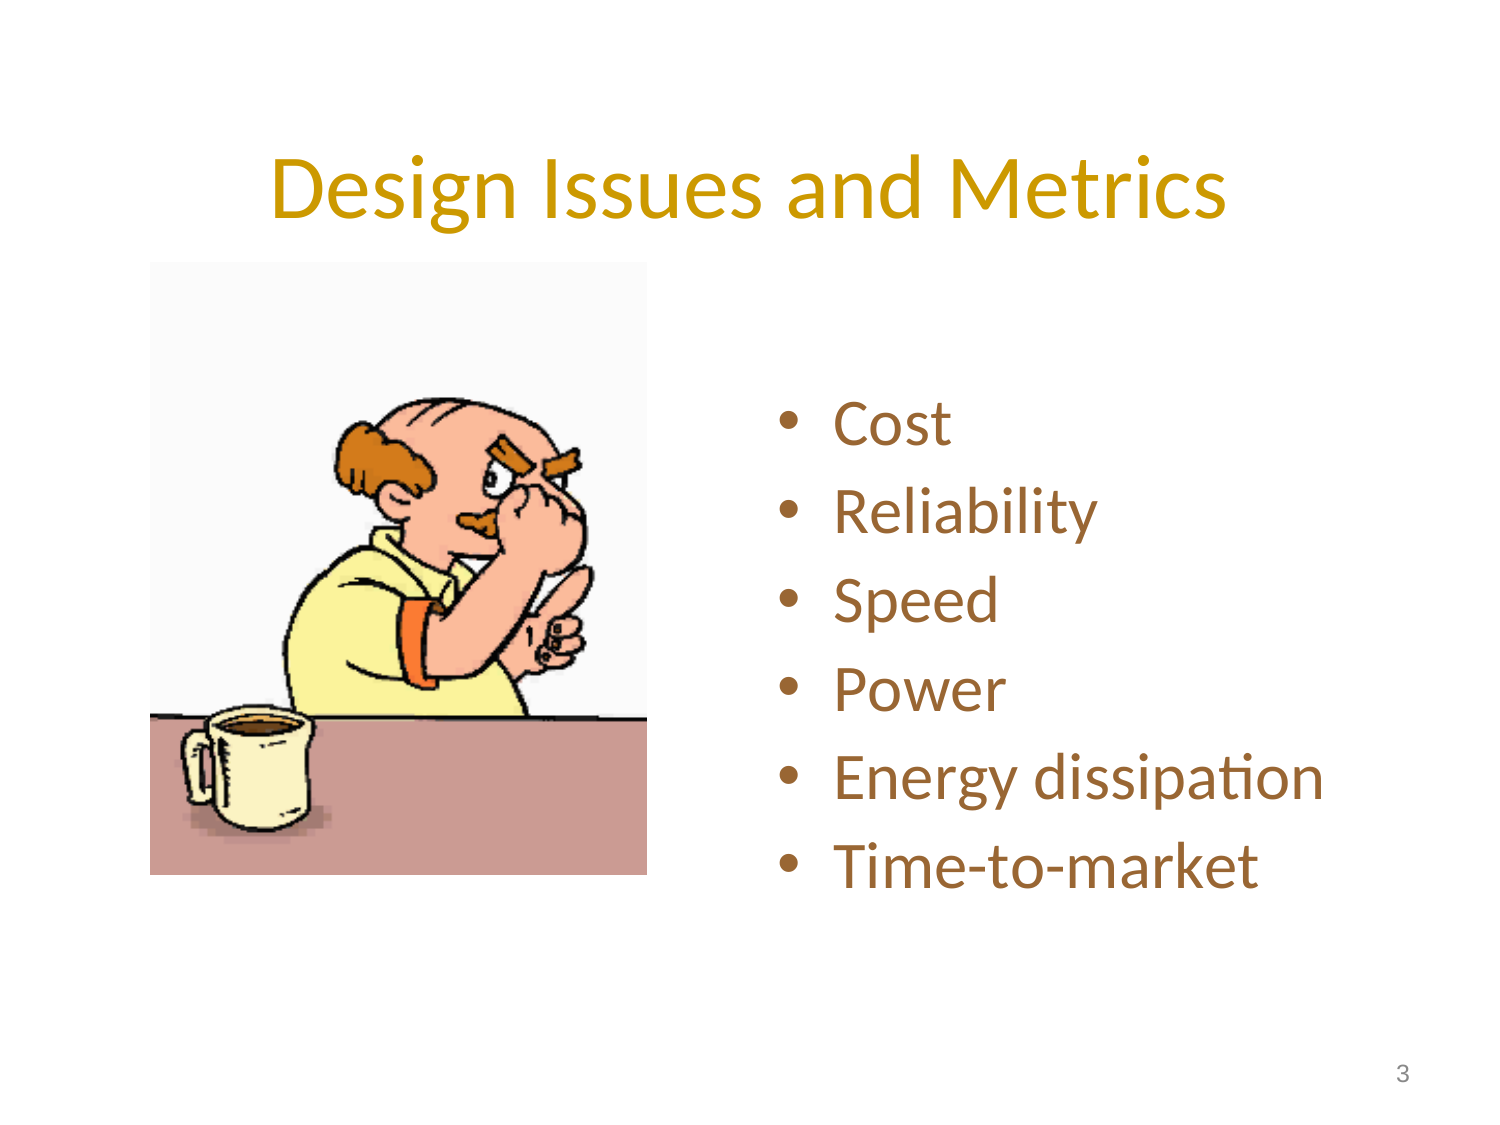

Design Issues and Metrics
Cost
Reliability
Speed
Power
Energy dissipation
Time-to-market